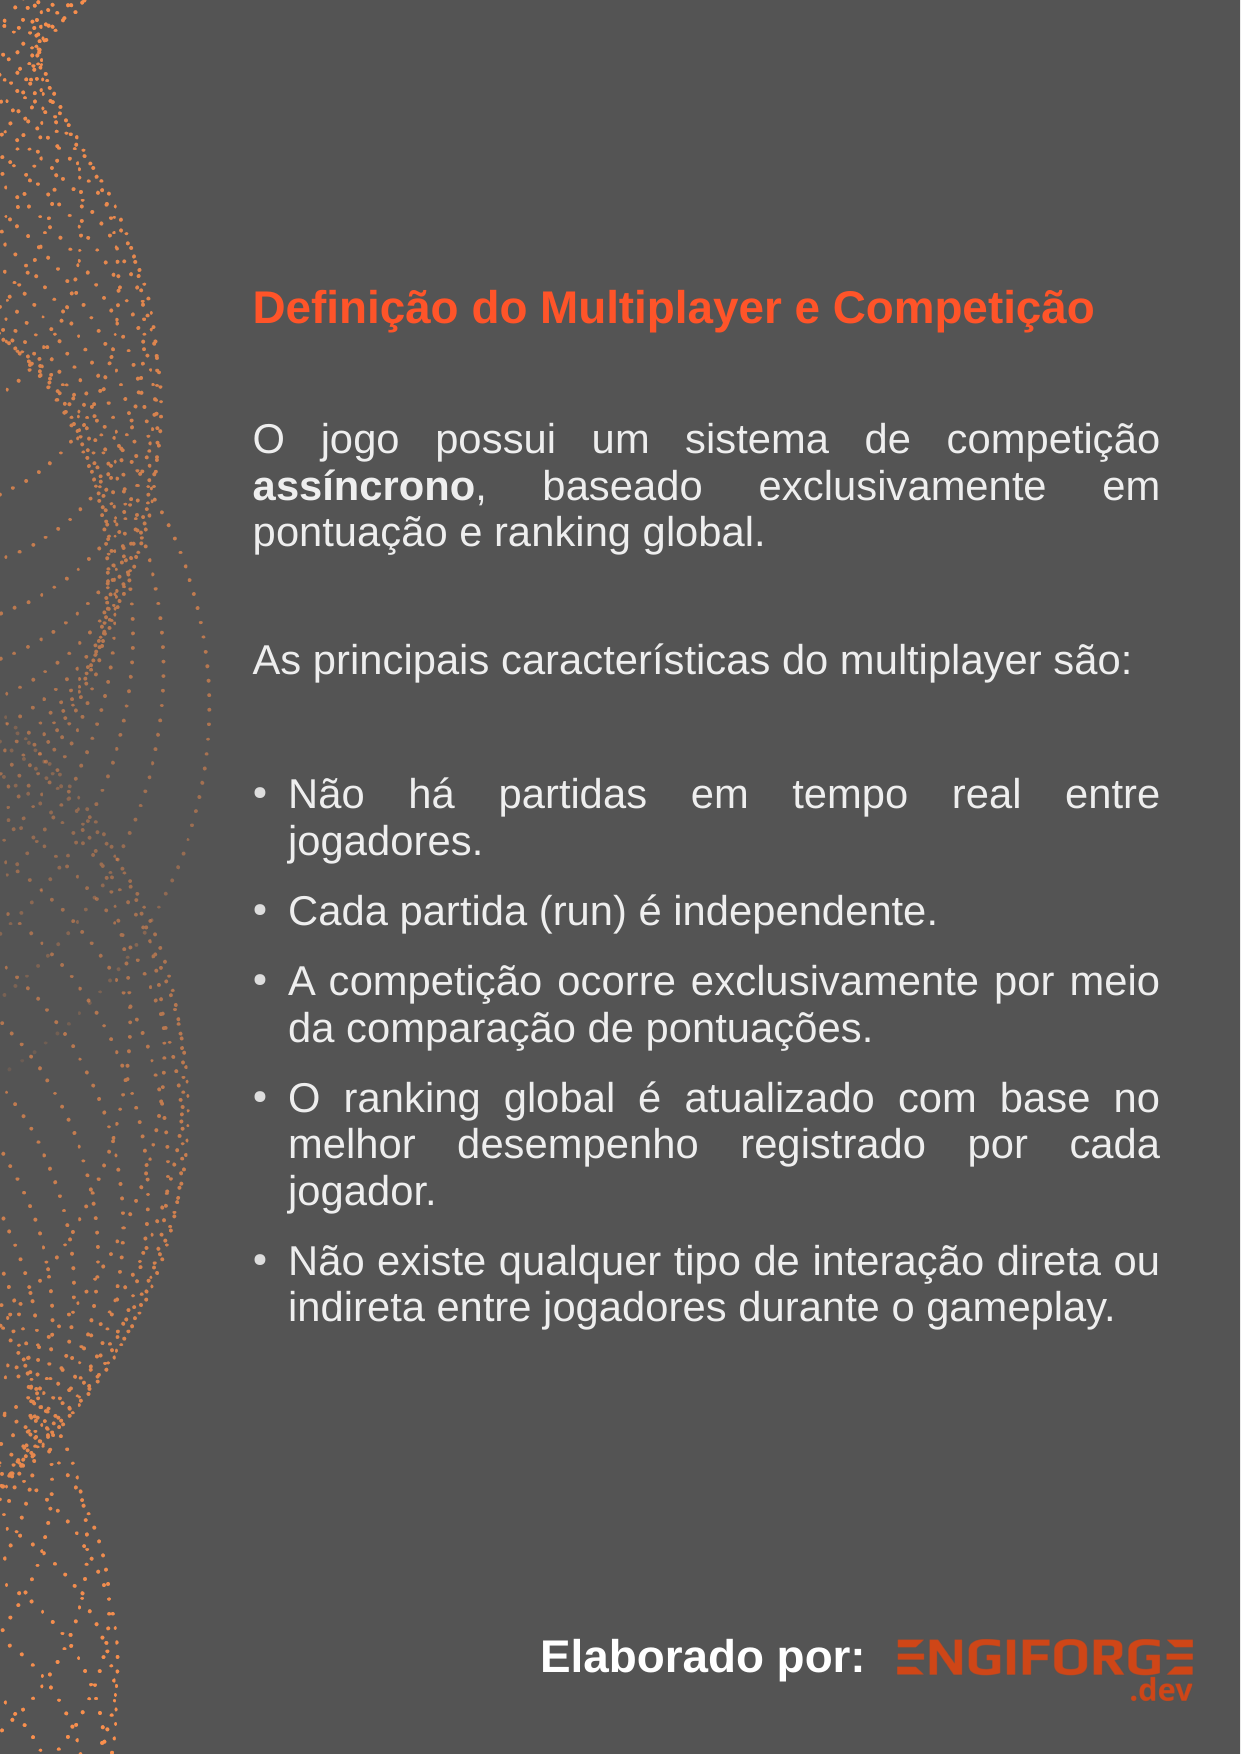

Definição do Multiplayer e Competição
O jogo possui um sistema de competição assíncrono, baseado exclusivamente em pontuação e ranking global.
As principais características do multiplayer são:
Não há partidas em tempo real entre jogadores.
Cada partida (run) é independente.
A competição ocorre exclusivamente por meio da comparação de pontuações.
O ranking global é atualizado com base no melhor desempenho registrado por cada jogador.
Não existe qualquer tipo de interação direta ou indireta entre jogadores durante o gameplay.
Elaborado por: